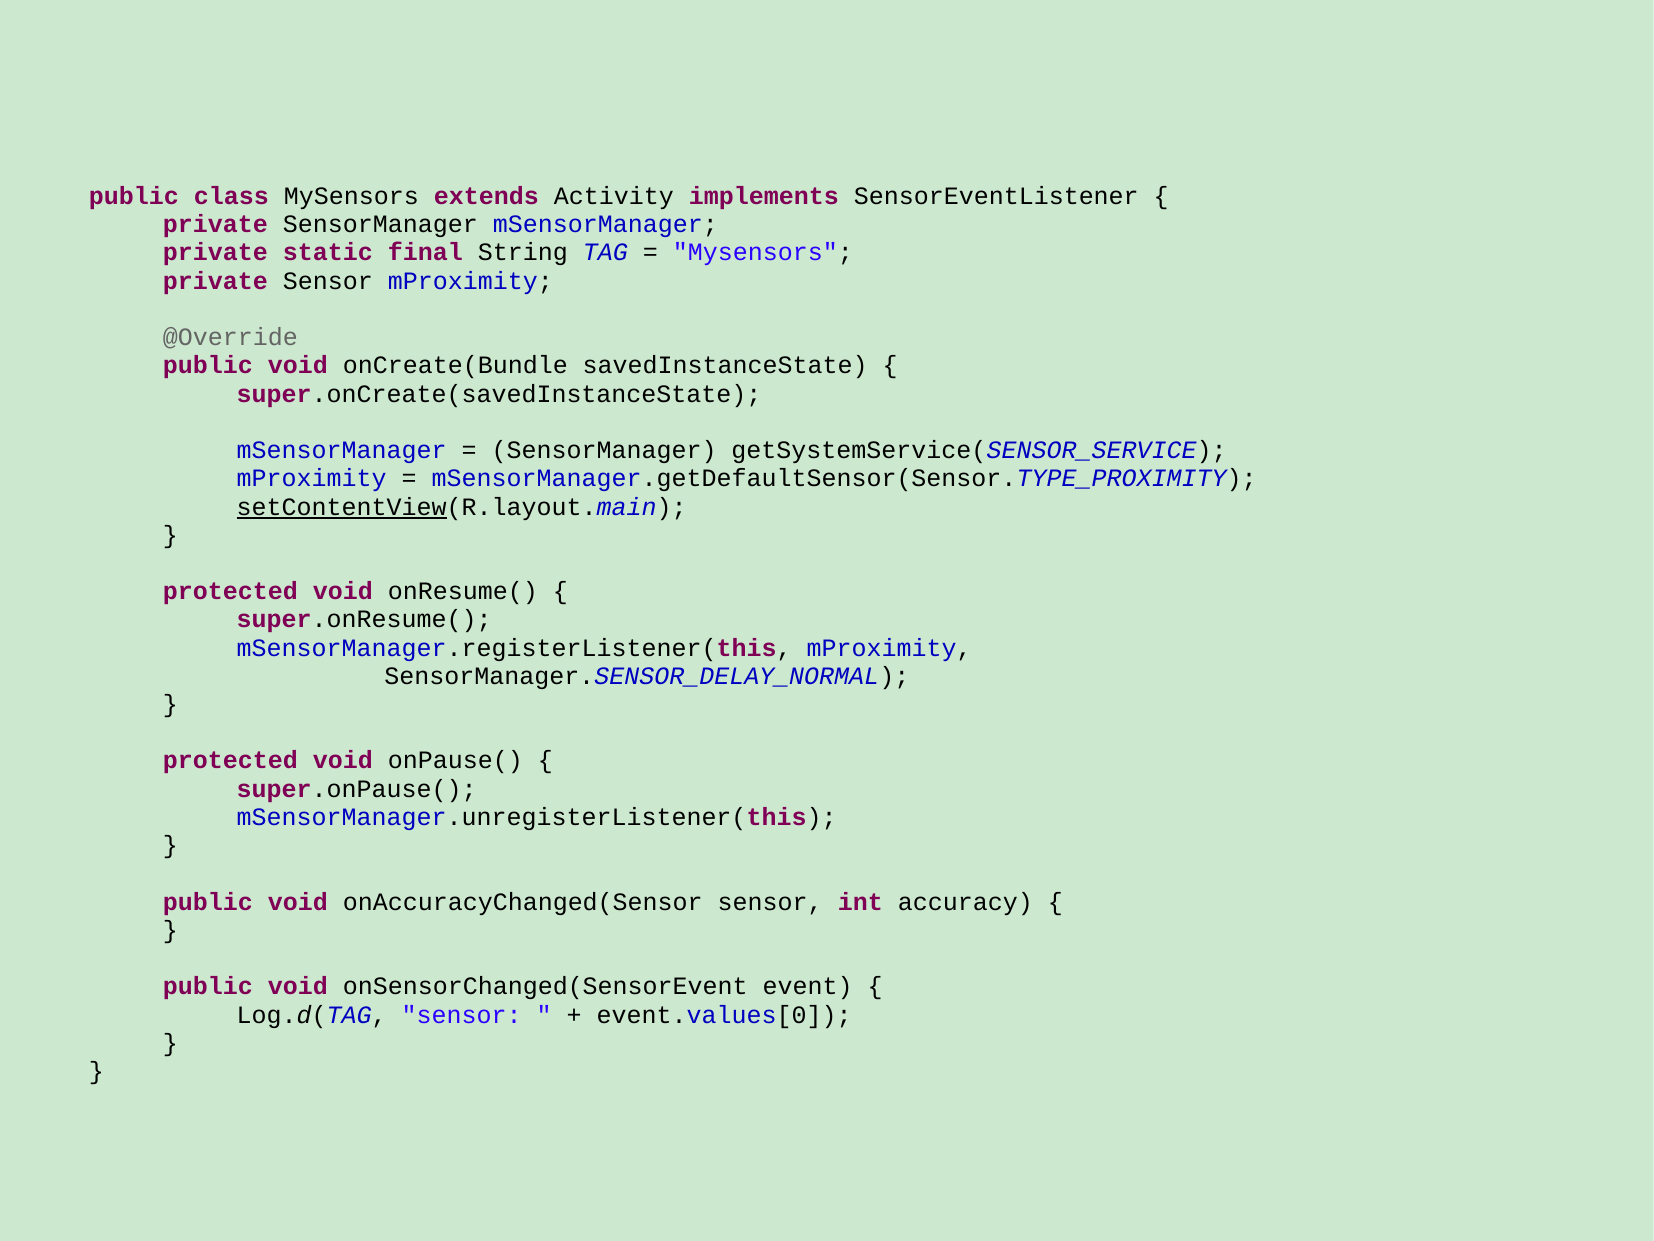

#
public class MySensors extends Activity implements SensorEventListener {
	private SensorManager mSensorManager;
	private static final String TAG = "Mysensors";
	private Sensor mProximity;
	@Override
	public void onCreate(Bundle savedInstanceState) {
		super.onCreate(savedInstanceState);
		mSensorManager = (SensorManager) getSystemService(SENSOR_SERVICE);
		mProximity = mSensorManager.getDefaultSensor(Sensor.TYPE_PROXIMITY);
		setContentView(R.layout.main);
	}
	protected void onResume() {
		super.onResume();
		mSensorManager.registerListener(this, mProximity,
				SensorManager.SENSOR_DELAY_NORMAL);
	}
	protected void onPause() {
		super.onPause();
		mSensorManager.unregisterListener(this);
	}
	public void onAccuracyChanged(Sensor sensor, int accuracy) {
	}
	public void onSensorChanged(SensorEvent event) {
		Log.d(TAG, "sensor: " + event.values[0]);
	}
}